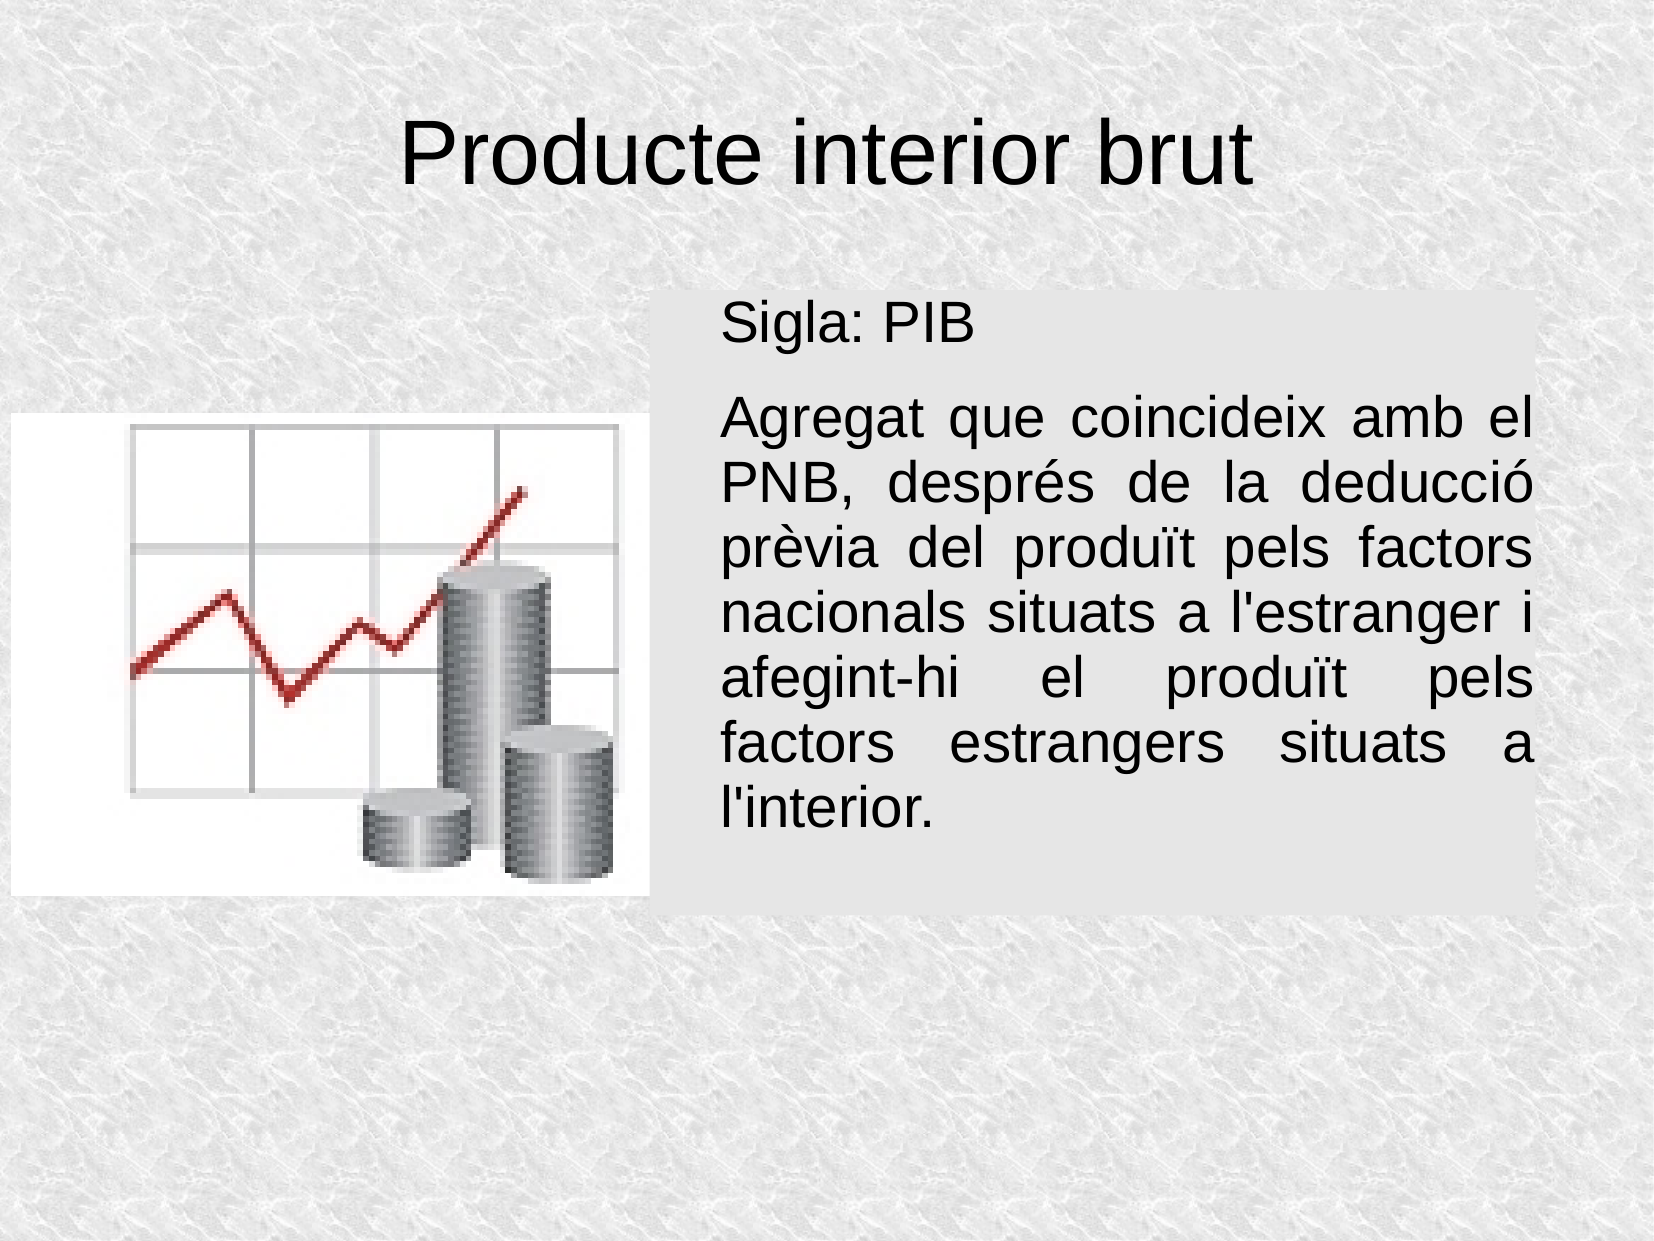

# Producte interior brut
Sigla: PIB
Agregat que coincideix amb el PNB, després de la deducció prèvia del produït pels factors nacionals situats a l'estranger i afegint-hi el produït pels factors estrangers situats a l'interior.